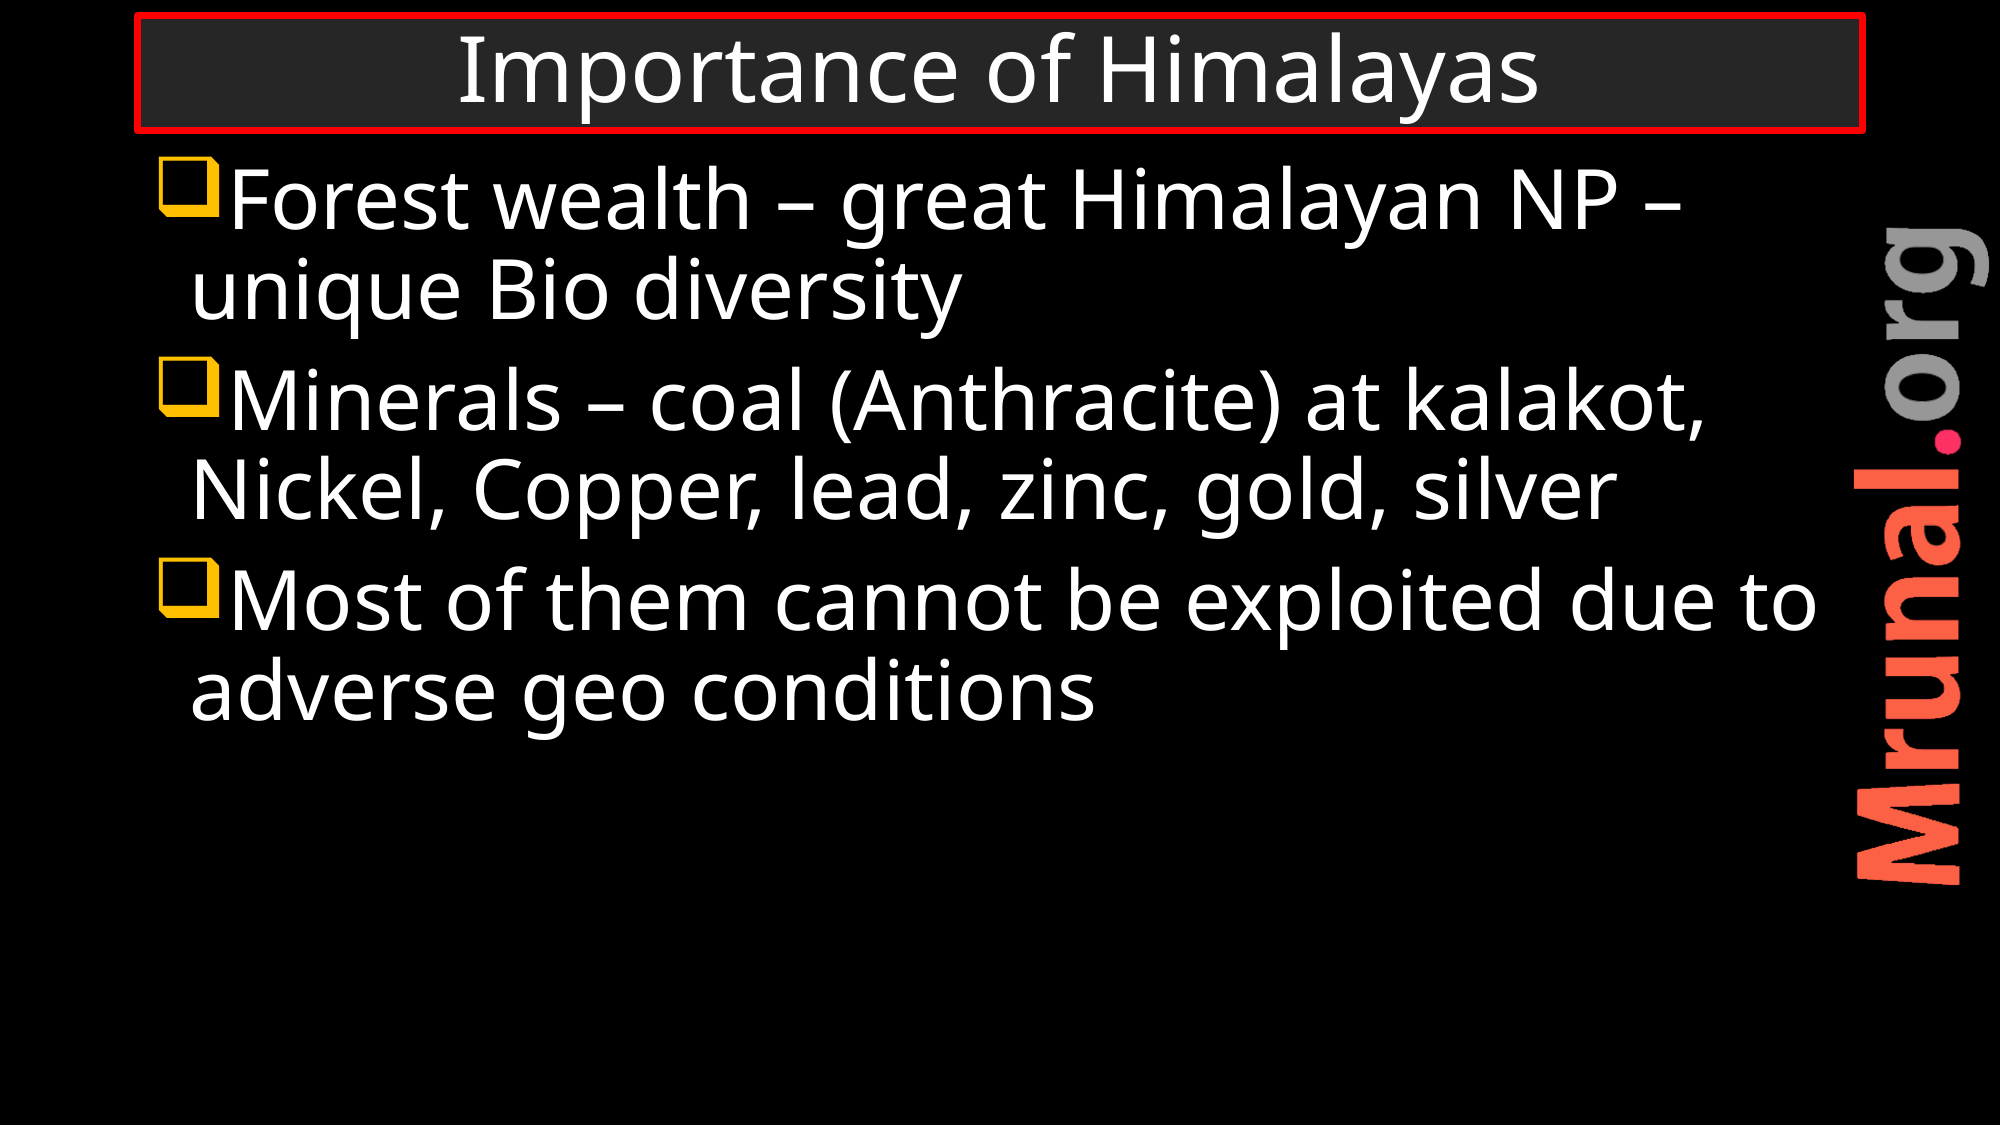

Importance of Himalayas
# Forest wealth – great Himalayan NP –unique Bio diversity
Minerals – coal (Anthracite) at kalakot, Nickel, Copper, lead, zinc, gold, silver
Most of them cannot be exploited due to adverse geo conditions